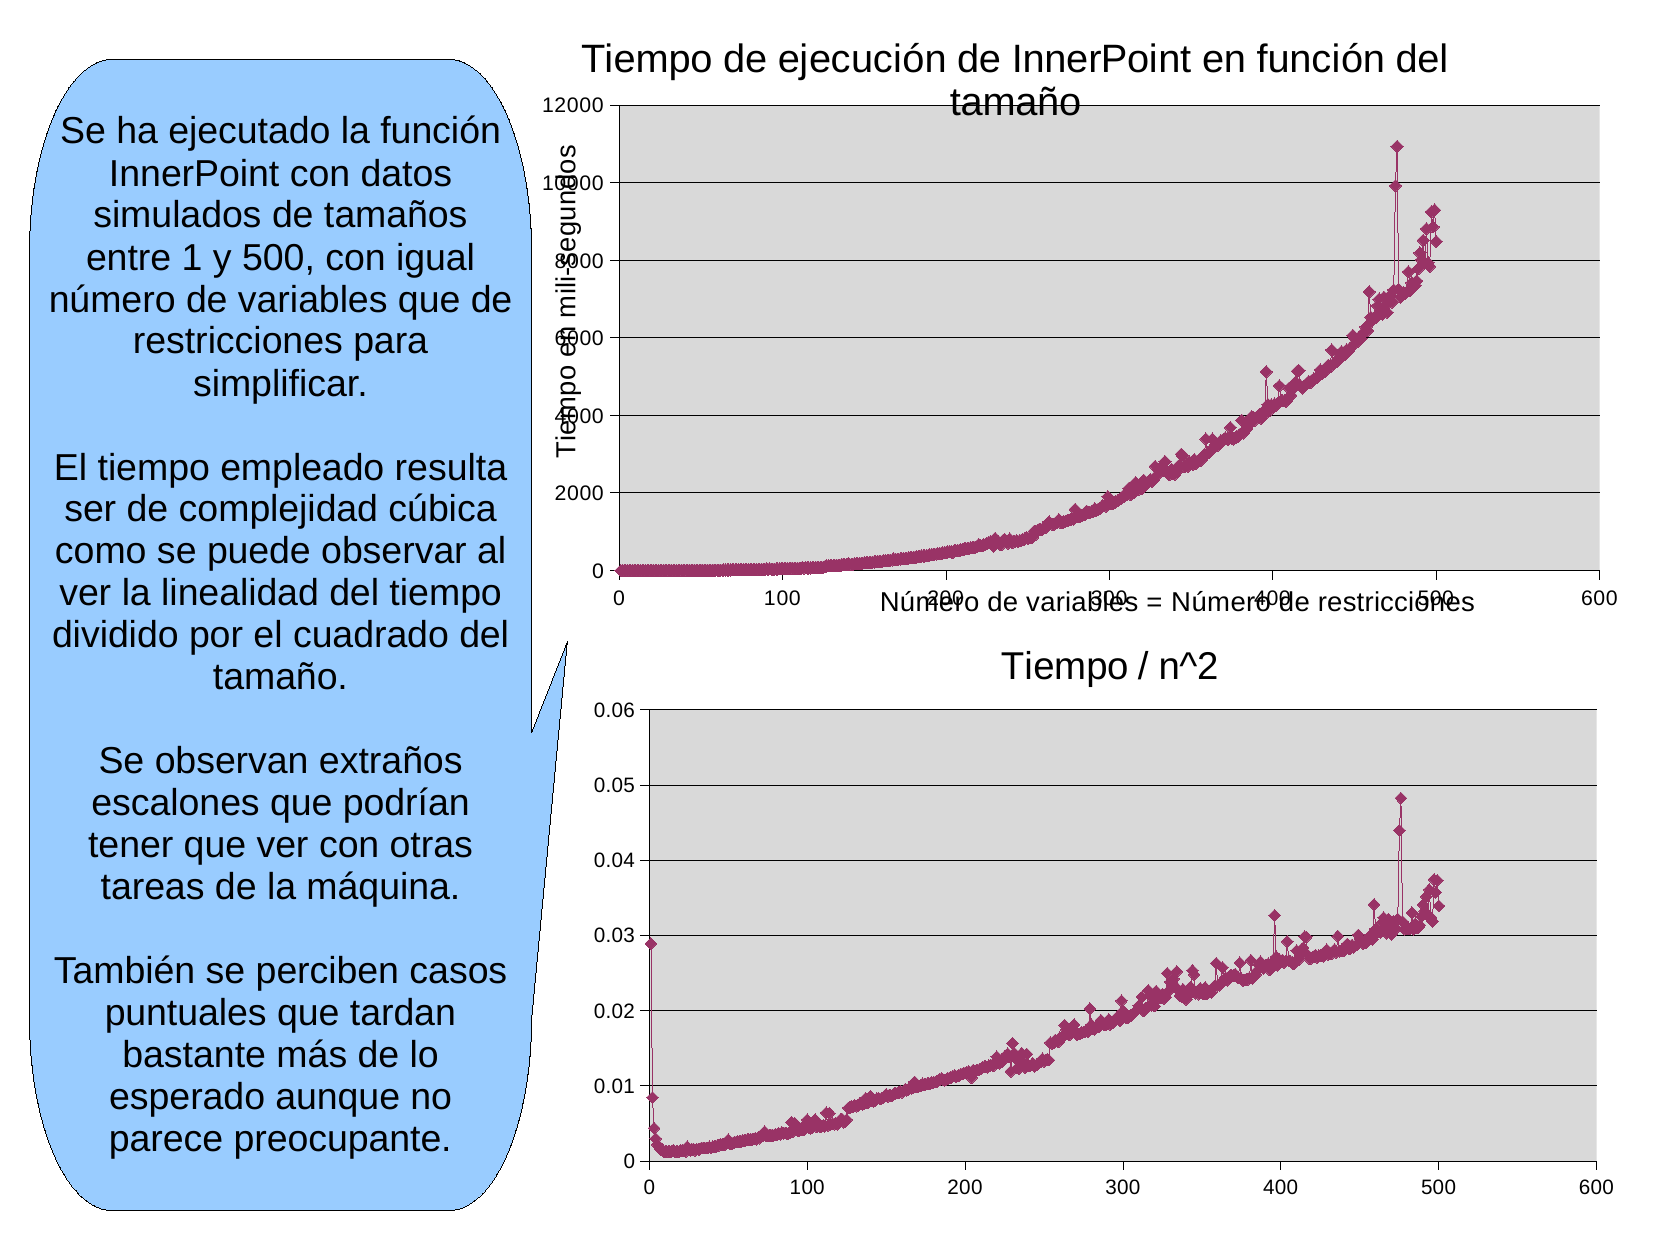

### Chart: Tiempo de ejecución de InnerPoint en función del tamaño
| Category | miliSecs |
|---|---|Se ha ejecutado la función InnerPoint con datos simulados de tamaños entre 1 y 500, con igual número de variables que de restricciones para simplificar.
El tiempo empleado resulta ser de complejidad cúbica como se puede observar al ver la linealidad del tiempo dividido por el cuadrado del tamaño.
Se observan extraños escalones que podrían tener que ver con otras tareas de la máquina.
También se perciben casos puntuales que tardan bastante más de lo esperado aunque no parece preocupante.
### Chart: Tiempo / n^2
| Category | miliseconds/n^2 |
|---|---|